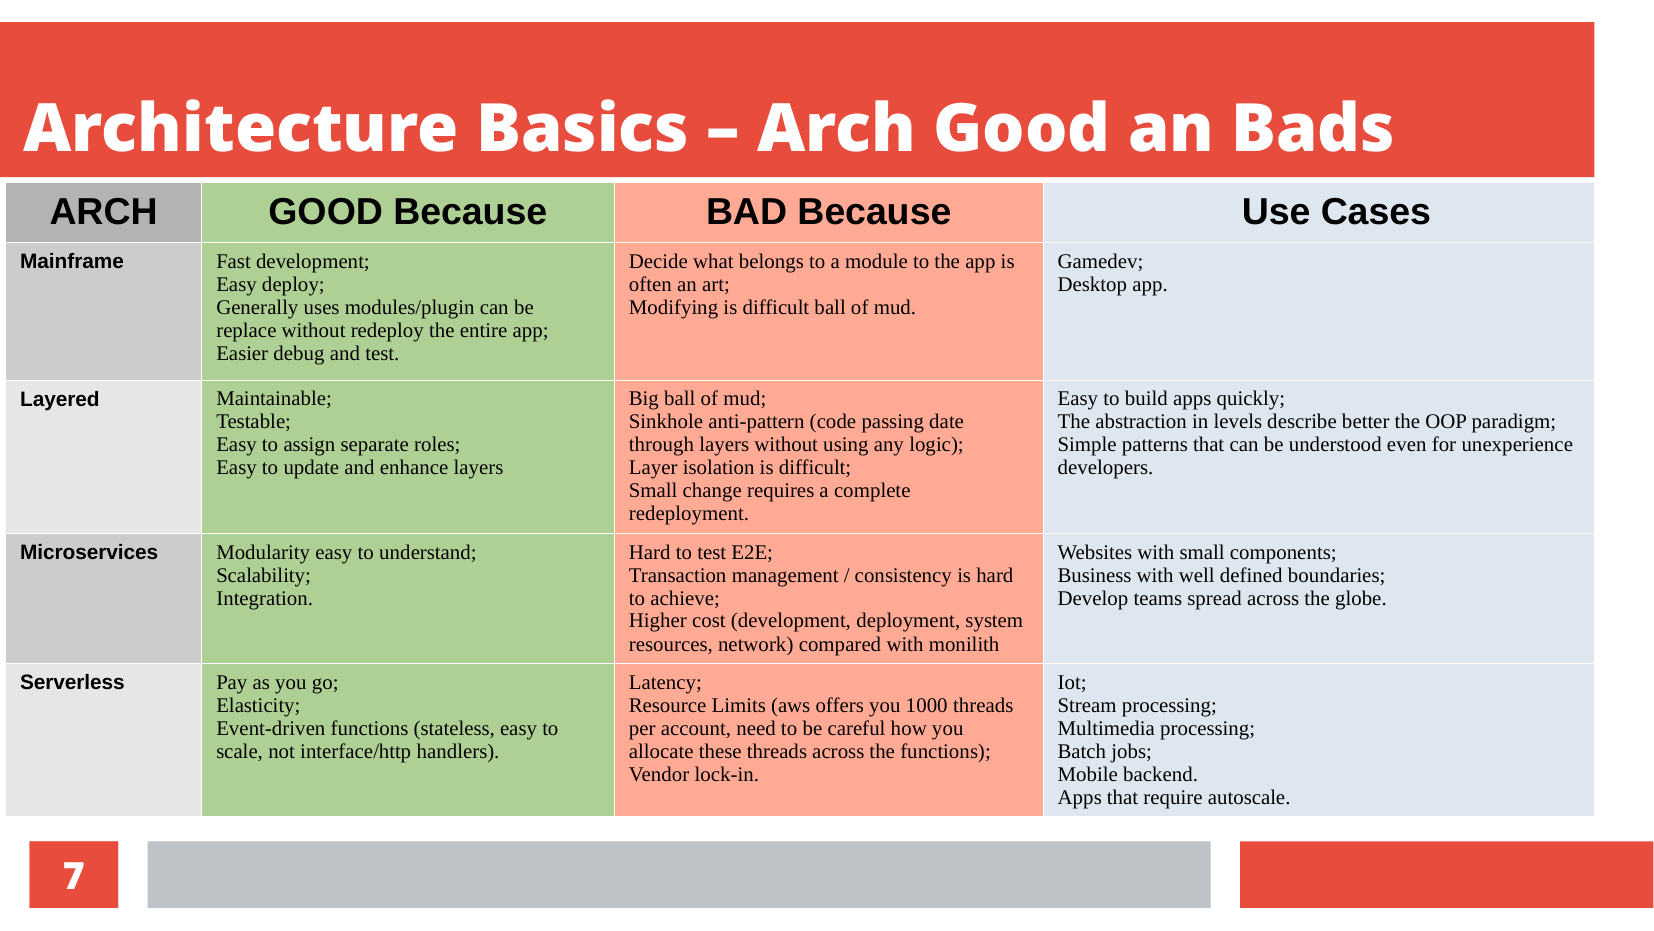

# Architecture Basics – Arch Good an Bads
| ARCH | GOOD Because | BAD Because | Use Cases |
| --- | --- | --- | --- |
| Mainframe | Fast development; Easy deploy; Generally uses modules/plugin can be replace without redeploy the entire app; Easier debug and test. | Decide what belongs to a module to the app is often an art; Modifying is difficult ball of mud. | Gamedev; Desktop app. |
| Layered | Maintainable; Testable; Easy to assign separate roles; Easy to update and enhance layers | Big ball of mud; Sinkhole anti-pattern (code passing date through layers without using any logic); Layer isolation is difficult; Small change requires a complete redeployment. | Easy to build apps quickly; The abstraction in levels describe better the OOP paradigm; Simple patterns that can be understood even for unexperience developers. |
| Microservices | Modularity easy to understand; Scalability; Integration. | Hard to test E2E; Transaction management / consistency is hard to achieve; Higher cost (development, deployment, system resources, network) compared with monilith | Websites with small components; Business with well defined boundaries; Develop teams spread across the globe. |
| Serverless | Pay as you go; Elasticity; Event-driven functions (stateless, easy to scale, not interface/http handlers). | Latency; Resource Limits (aws offers you 1000 threads per account, need to be careful how you allocate these threads across the functions); Vendor lock-in. | Iot; Stream processing; Multimedia processing; Batch jobs; Mobile backend. Apps that require autoscale. |
7